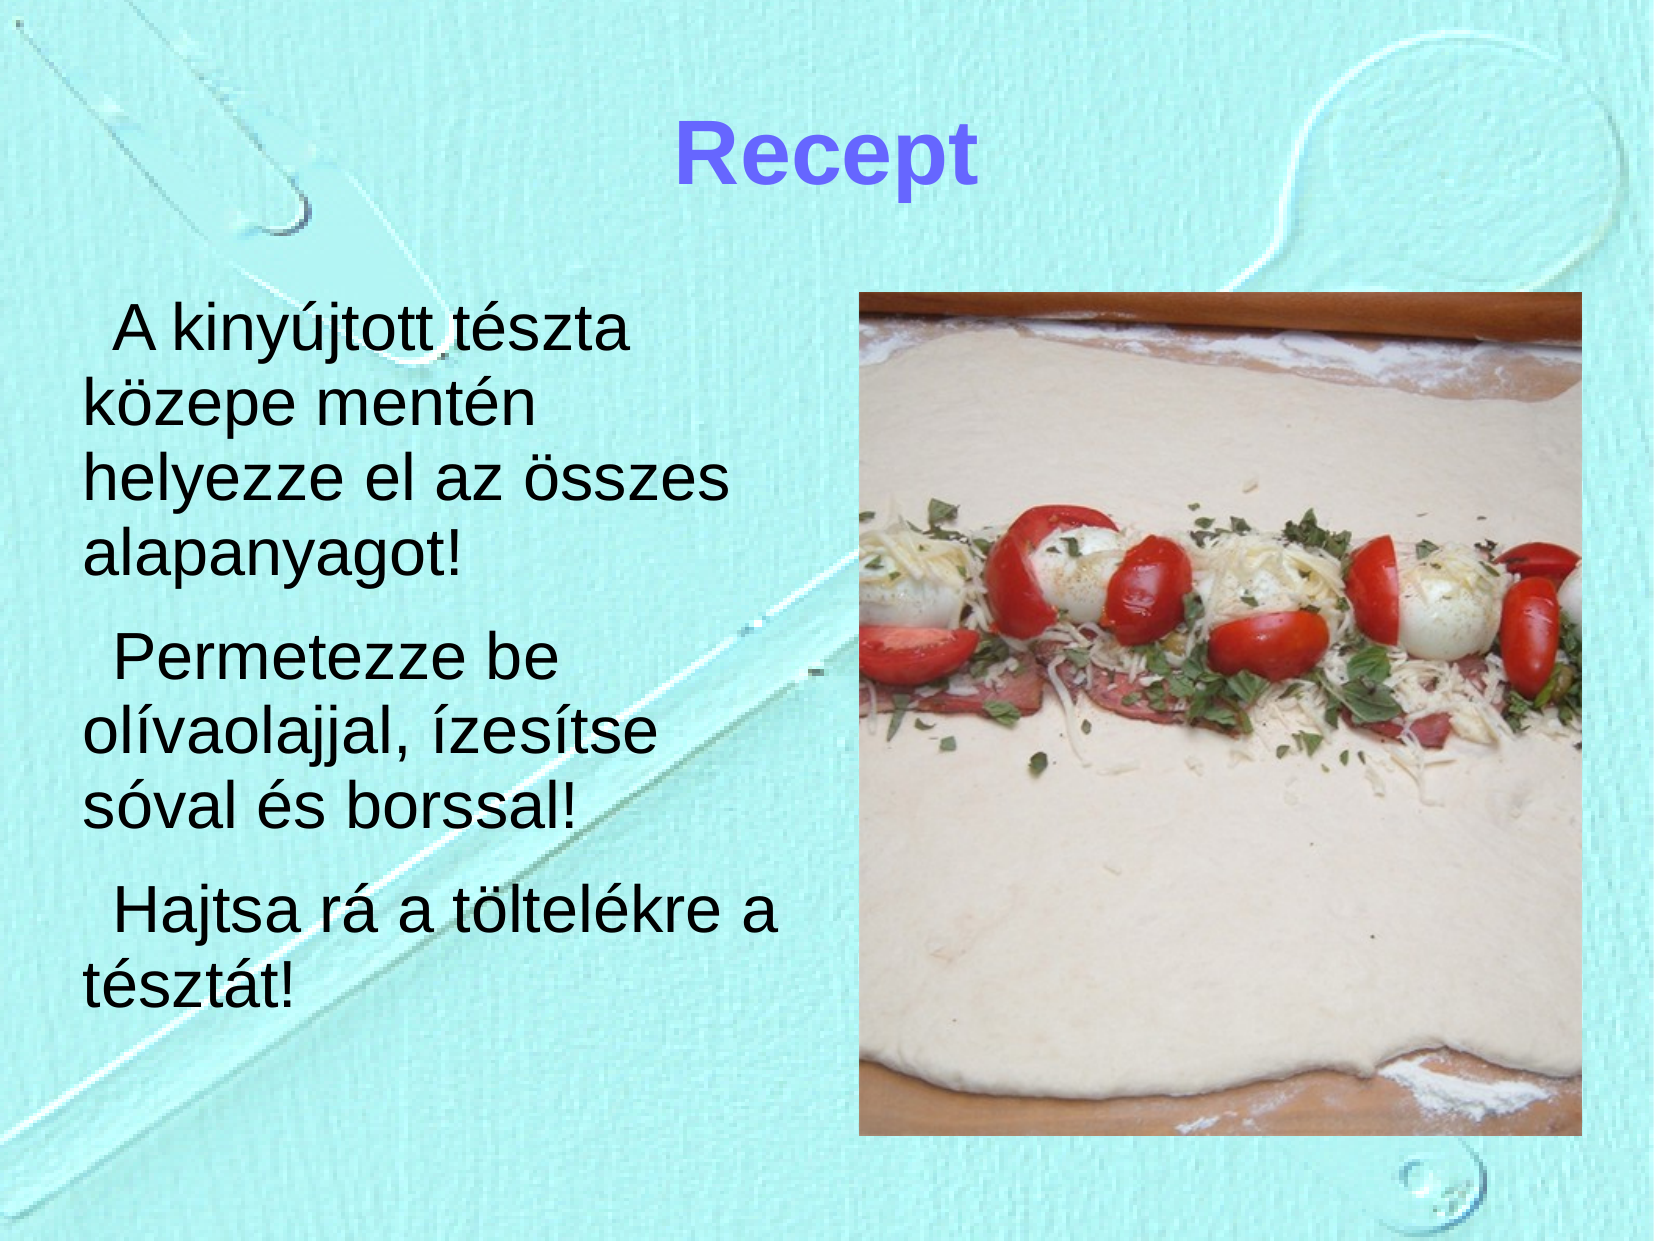

# Recept
A kinyújtott tészta közepe mentén helyezze el az összes alapanyagot!
Permetezze be olívaolajjal, ízesítse sóval és borssal!
Hajtsa rá a töltelékre a tésztát!